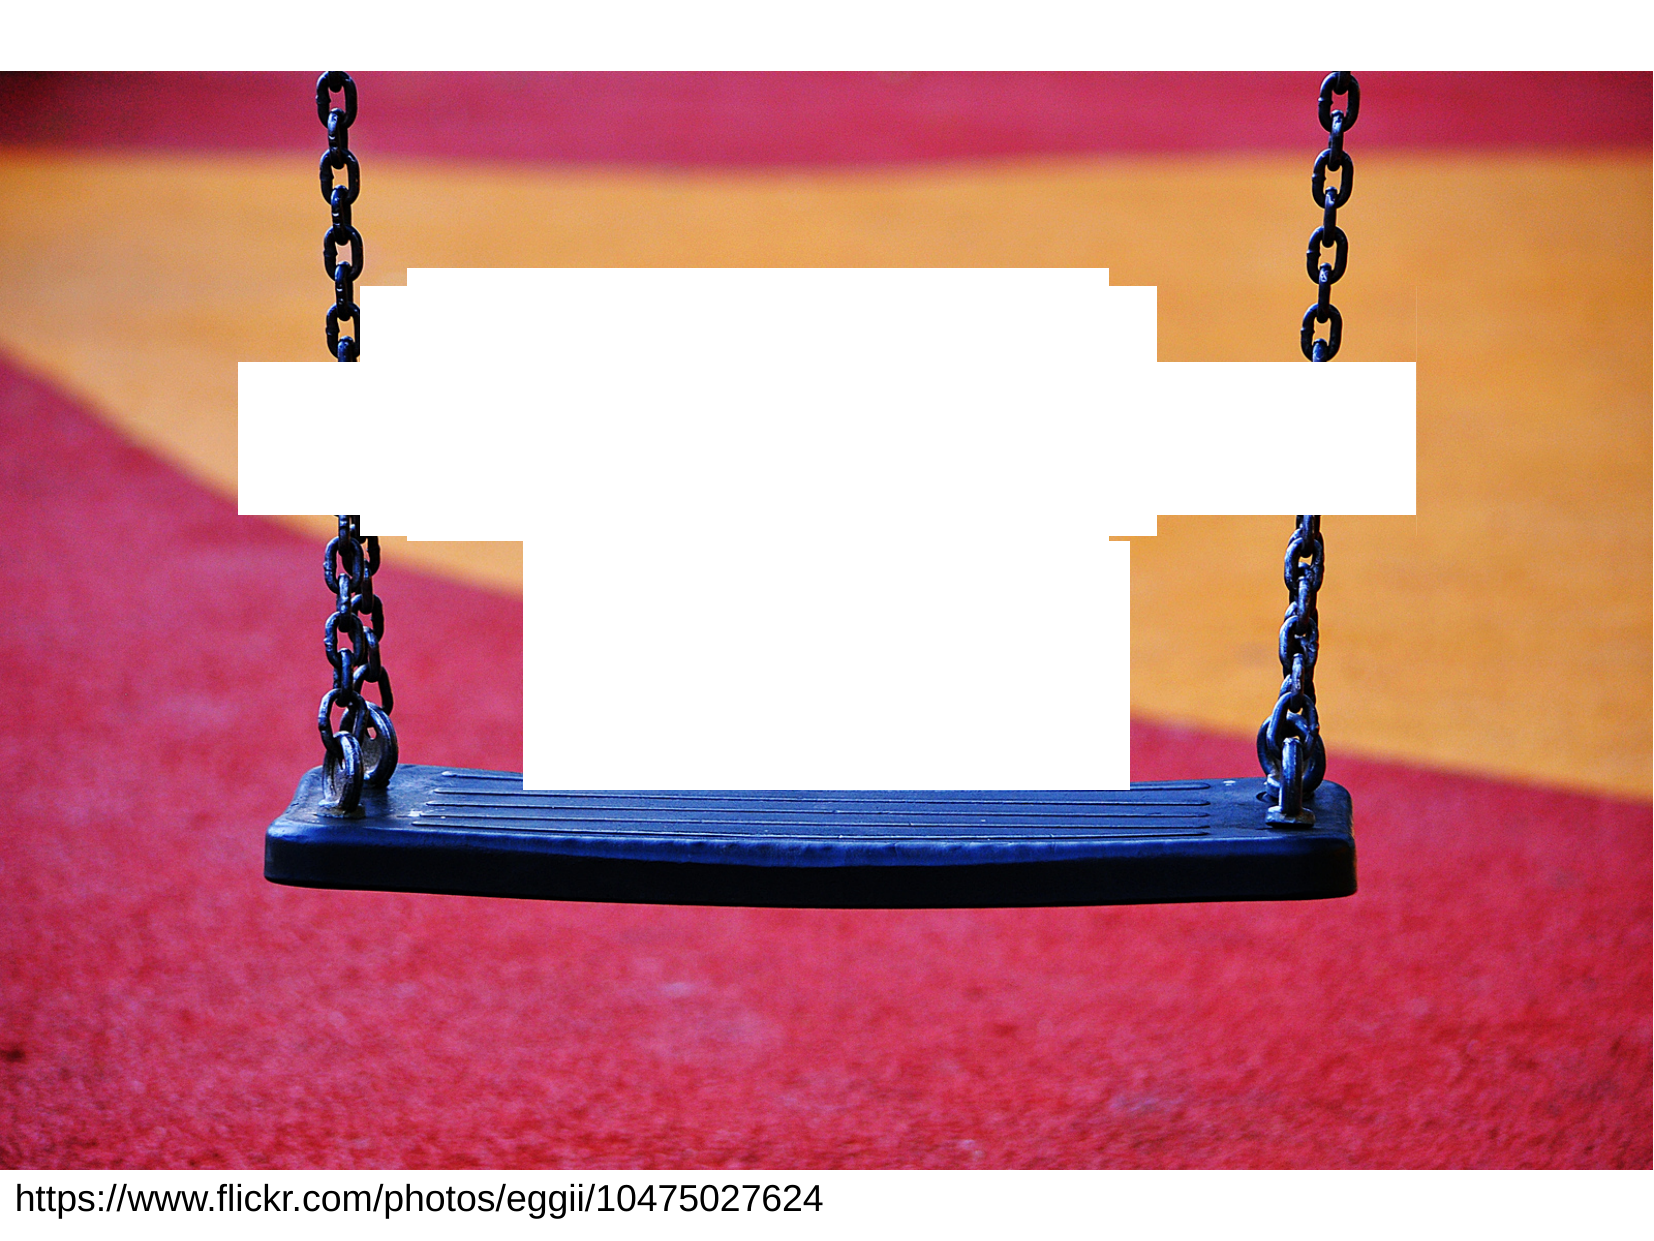

# La belleza de lo simple
https://www.flickr.com/photos/eggii/10475027624